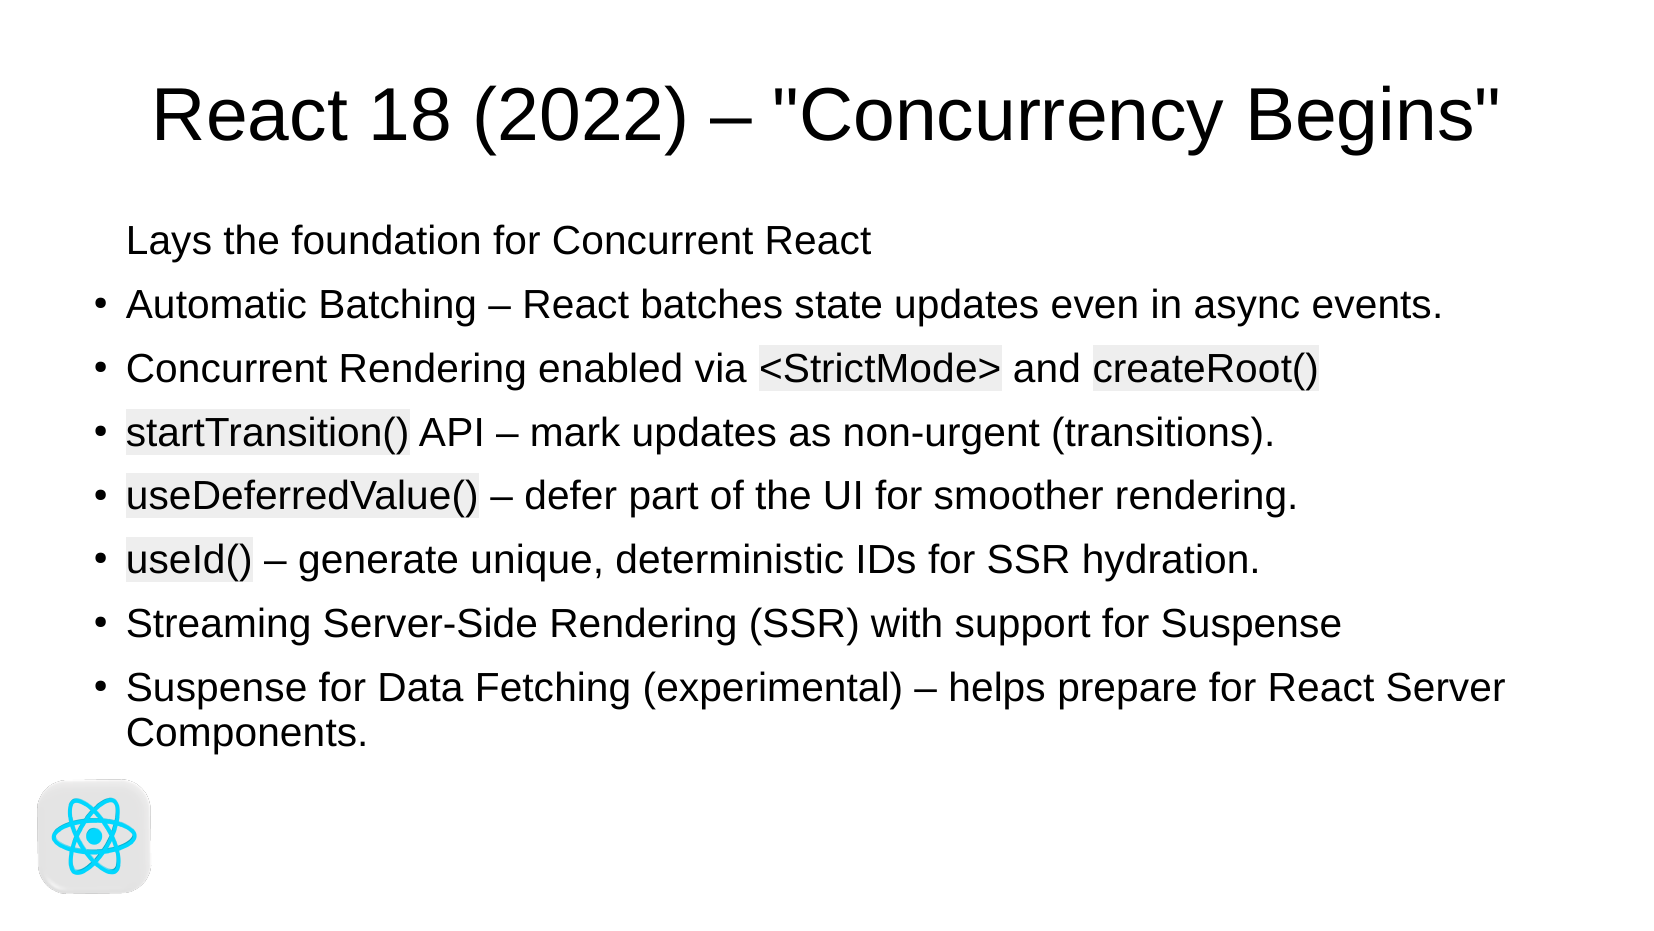

# React 18 (2022) – "Concurrency Begins"
Lays the foundation for Concurrent React
Automatic Batching – React batches state updates even in async events.
Concurrent Rendering enabled via <StrictMode> and createRoot()
startTransition() API – mark updates as non-urgent (transitions).
useDeferredValue() – defer part of the UI for smoother rendering.
useId() – generate unique, deterministic IDs for SSR hydration.
Streaming Server-Side Rendering (SSR) with support for Suspense
Suspense for Data Fetching (experimental) – helps prepare for React Server Components.